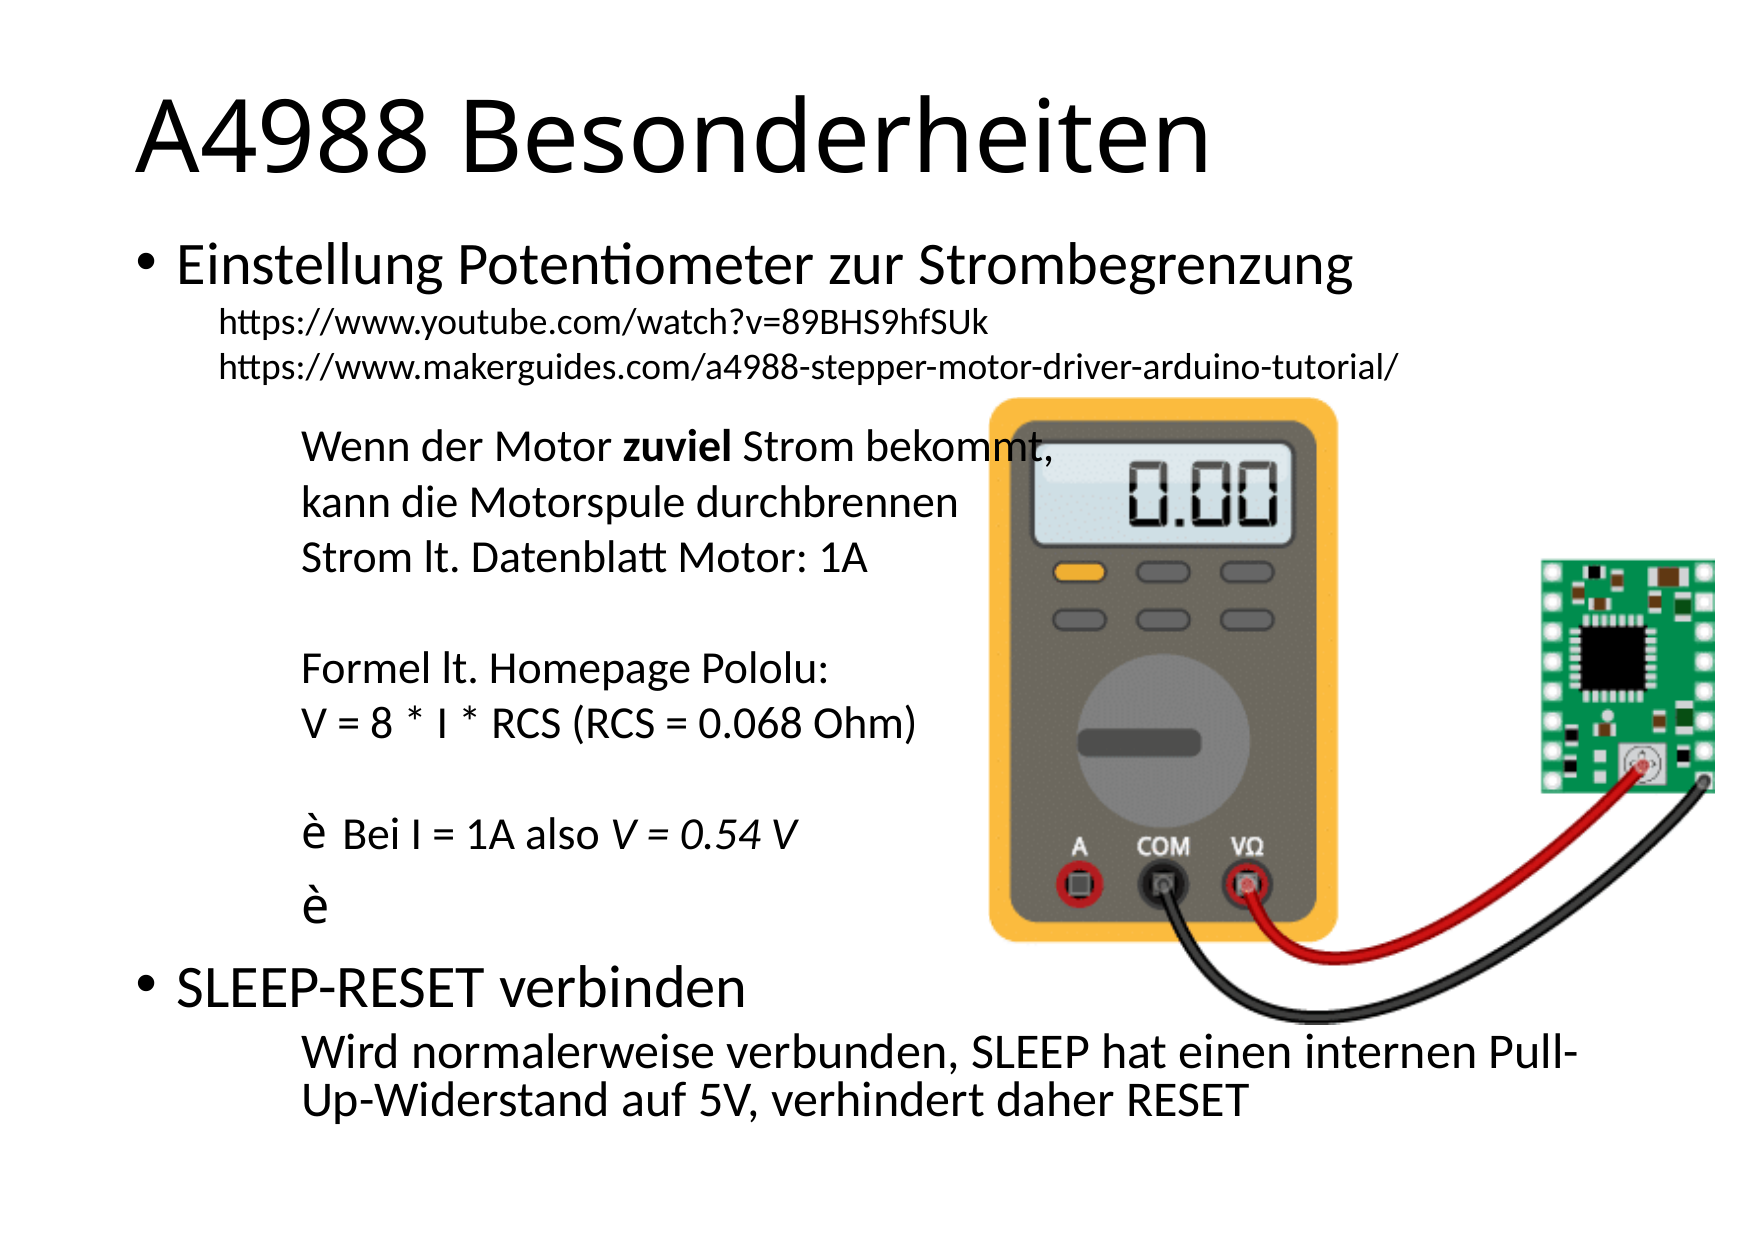

# A4988 Besonderheiten
Einstellung Potentiometer zur Strombegrenzung
Wenn der Motor zuviel Strom bekommt,
kann die Motorspule durchbrennen
Strom lt. Datenblatt Motor: 1A
Formel lt. Homepage Pololu:
V = 8 * I * RCS (RCS = 0.068 Ohm)
Bei I = 1A also V = 0.54 V
SLEEP-RESET verbinden
Wird normalerweise verbunden, SLEEP hat einen internen Pull-Up-Widerstand auf 5V, verhindert daher RESET
https://www.youtube.com/watch?v=89BHS9hfSUk
https://www.makerguides.com/a4988-stepper-motor-driver-arduino-tutorial/